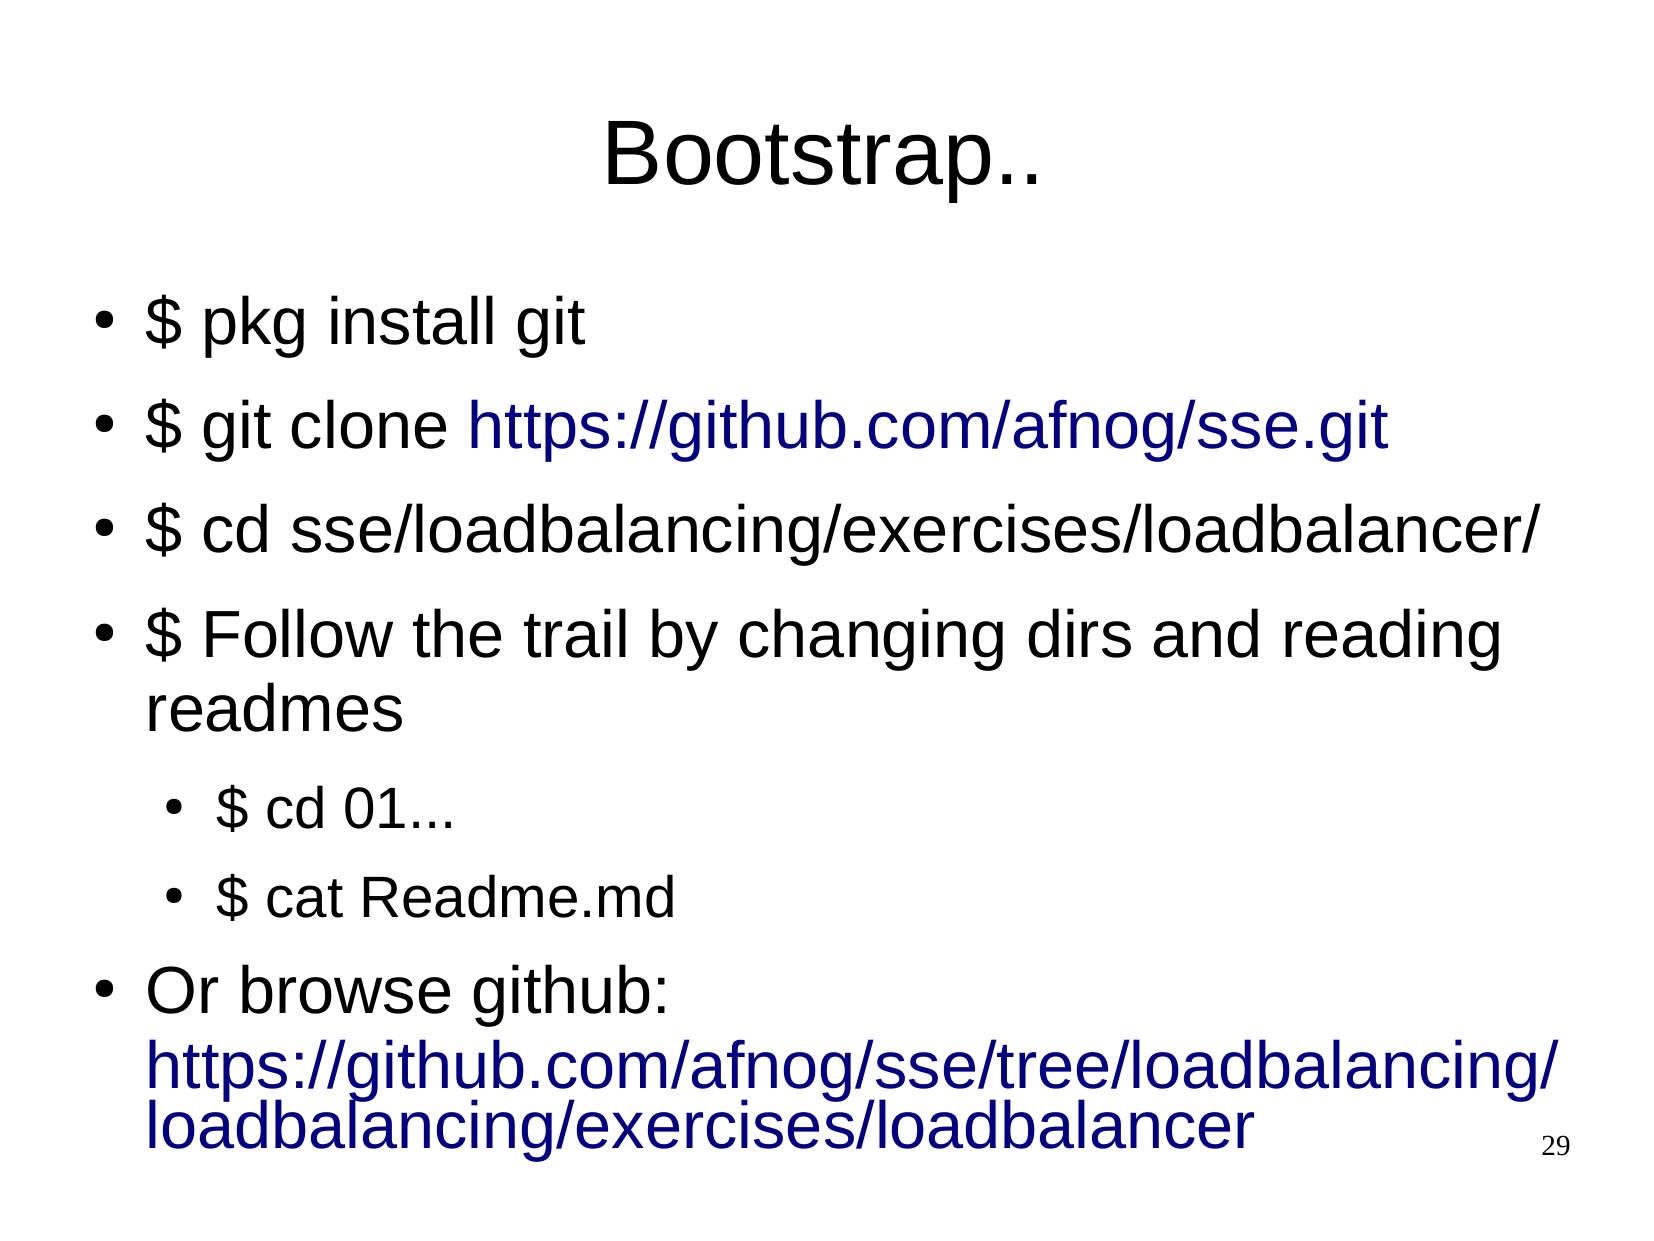

# Bootstrap..
$ pkg install git
$ git clone https://github.com/afnog/sse.git
$ cd sse/loadbalancing/exercises/loadbalancer/
$ Follow the trail by changing dirs and reading readmes
$ cd 01...
$ cat Readme.md
Or browse github: https://github.com/afnog/sse/tree/loadbalancing/loadbalancing/exercises/loadbalancer
29